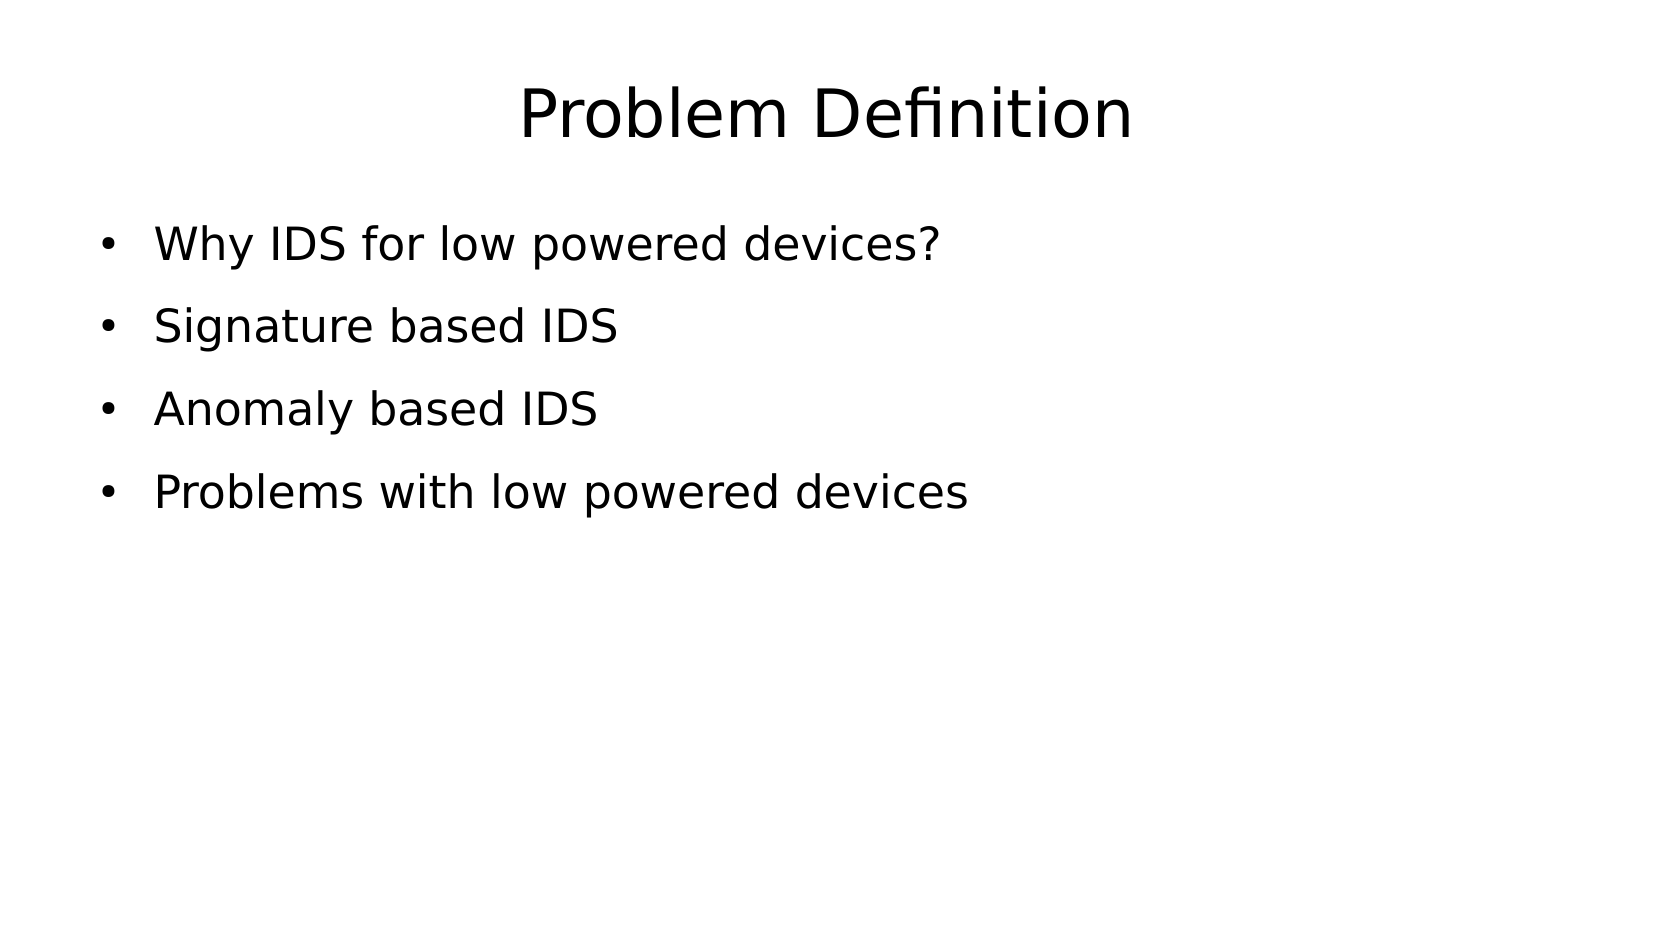

# Problem Definition
Why IDS for low powered devices?
Signature based IDS
Anomaly based IDS
Problems with low powered devices